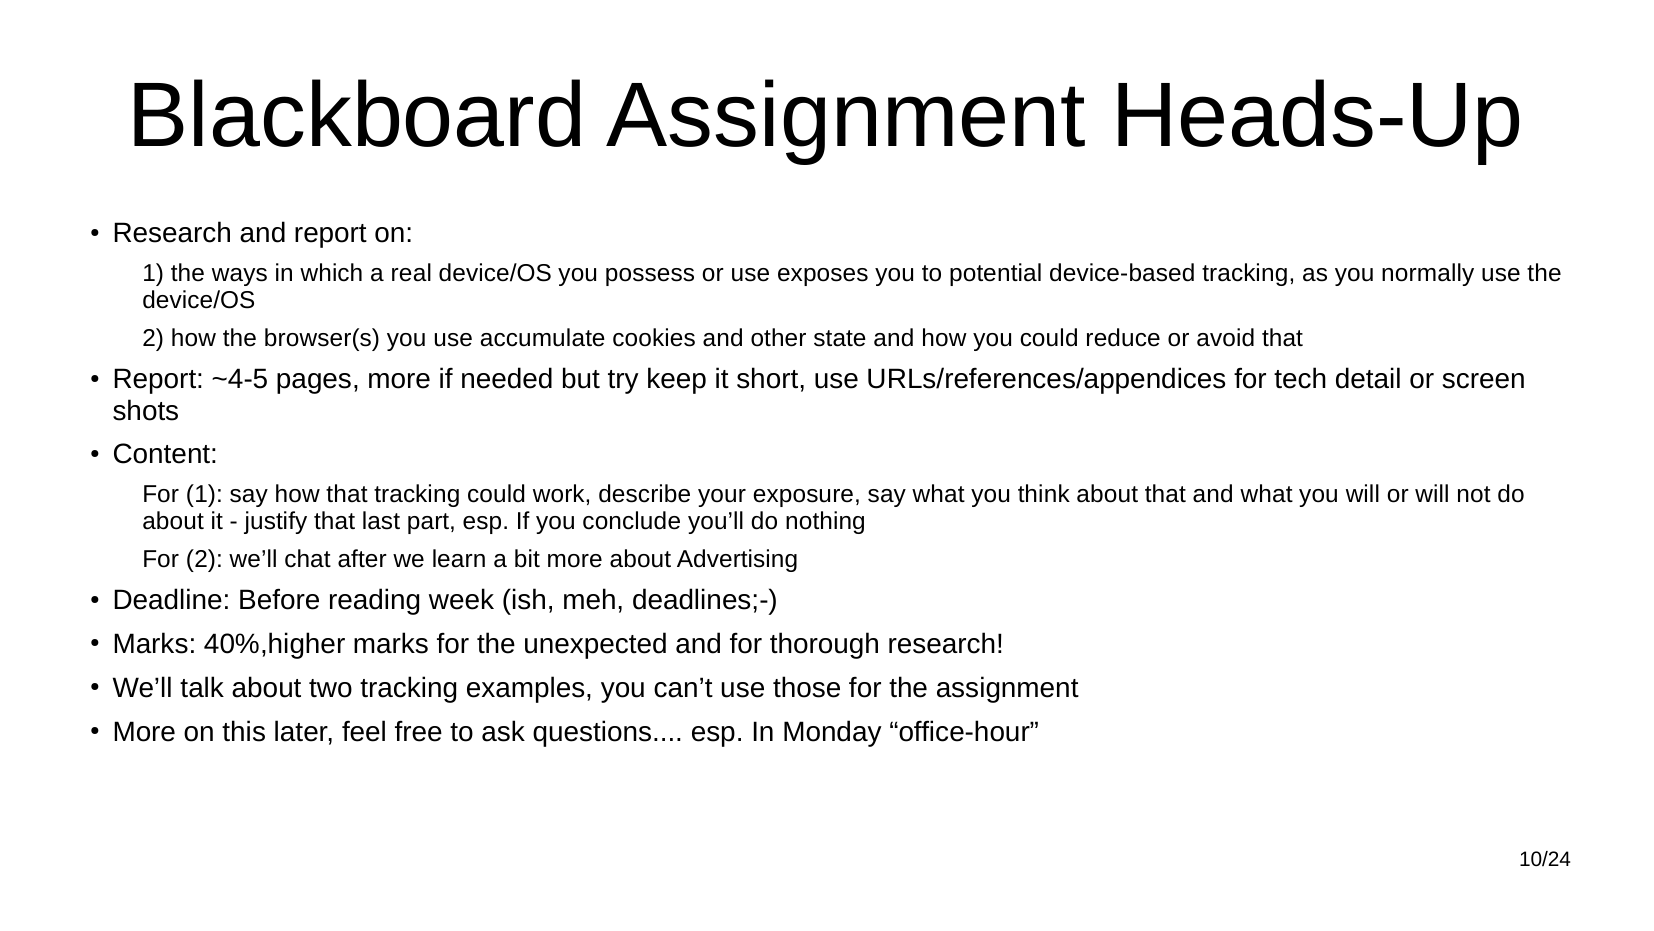

# Blackboard Assignment Heads-Up
Research and report on:
1) the ways in which a real device/OS you possess or use exposes you to potential device-based tracking, as you normally use the device/OS
2) how the browser(s) you use accumulate cookies and other state and how you could reduce or avoid that
Report: ~4-5 pages, more if needed but try keep it short, use URLs/references/appendices for tech detail or screen shots
Content:
For (1): say how that tracking could work, describe your exposure, say what you think about that and what you will or will not do about it - justify that last part, esp. If you conclude you’ll do nothing
For (2): we’ll chat after we learn a bit more about Advertising
Deadline: Before reading week (ish, meh, deadlines;-)
Marks: 40%,higher marks for the unexpected and for thorough research!
We’ll talk about two tracking examples, you can’t use those for the assignment
More on this later, feel free to ask questions.... esp. In Monday “office-hour”
10